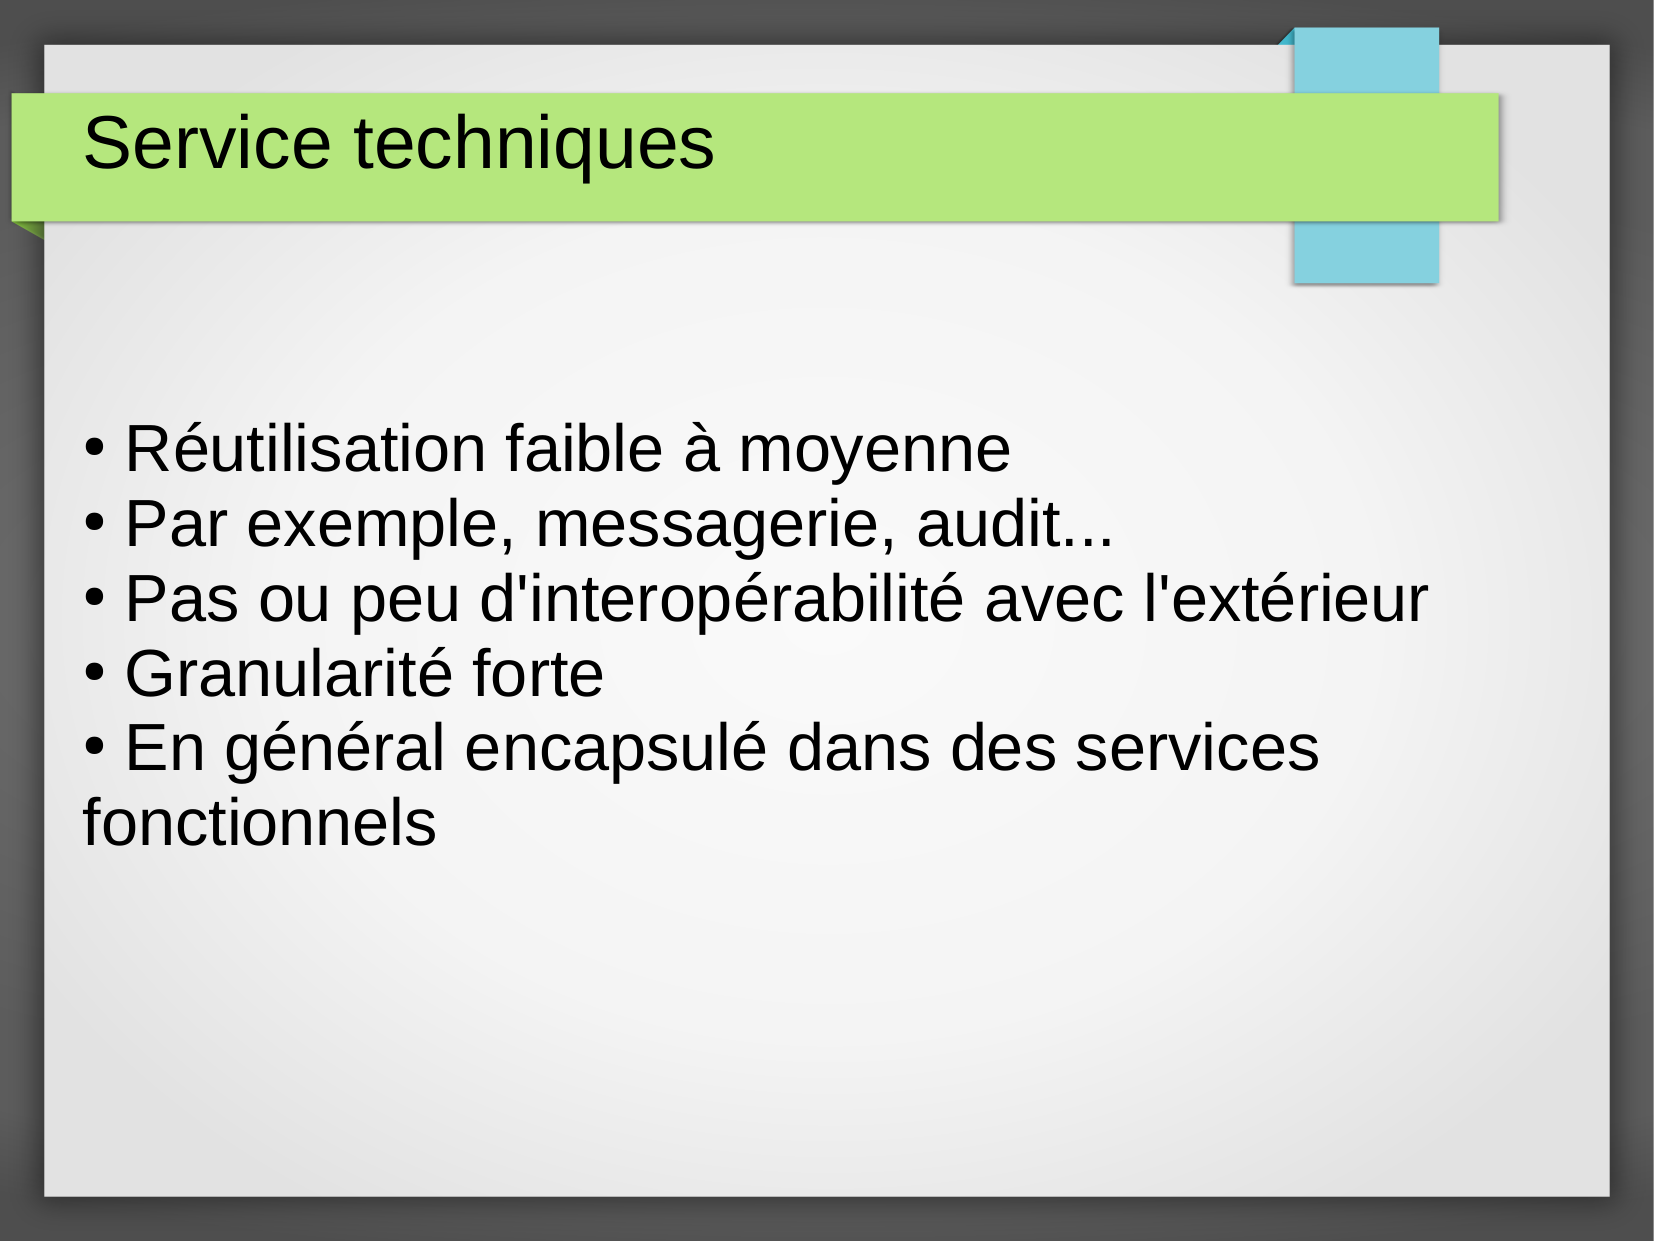

# Service techniques
 Réutilisation faible à moyenne
 Par exemple, messagerie, audit...
 Pas ou peu d'interopérabilité avec l'extérieur
 Granularité forte
 En général encapsulé dans des services fonctionnels